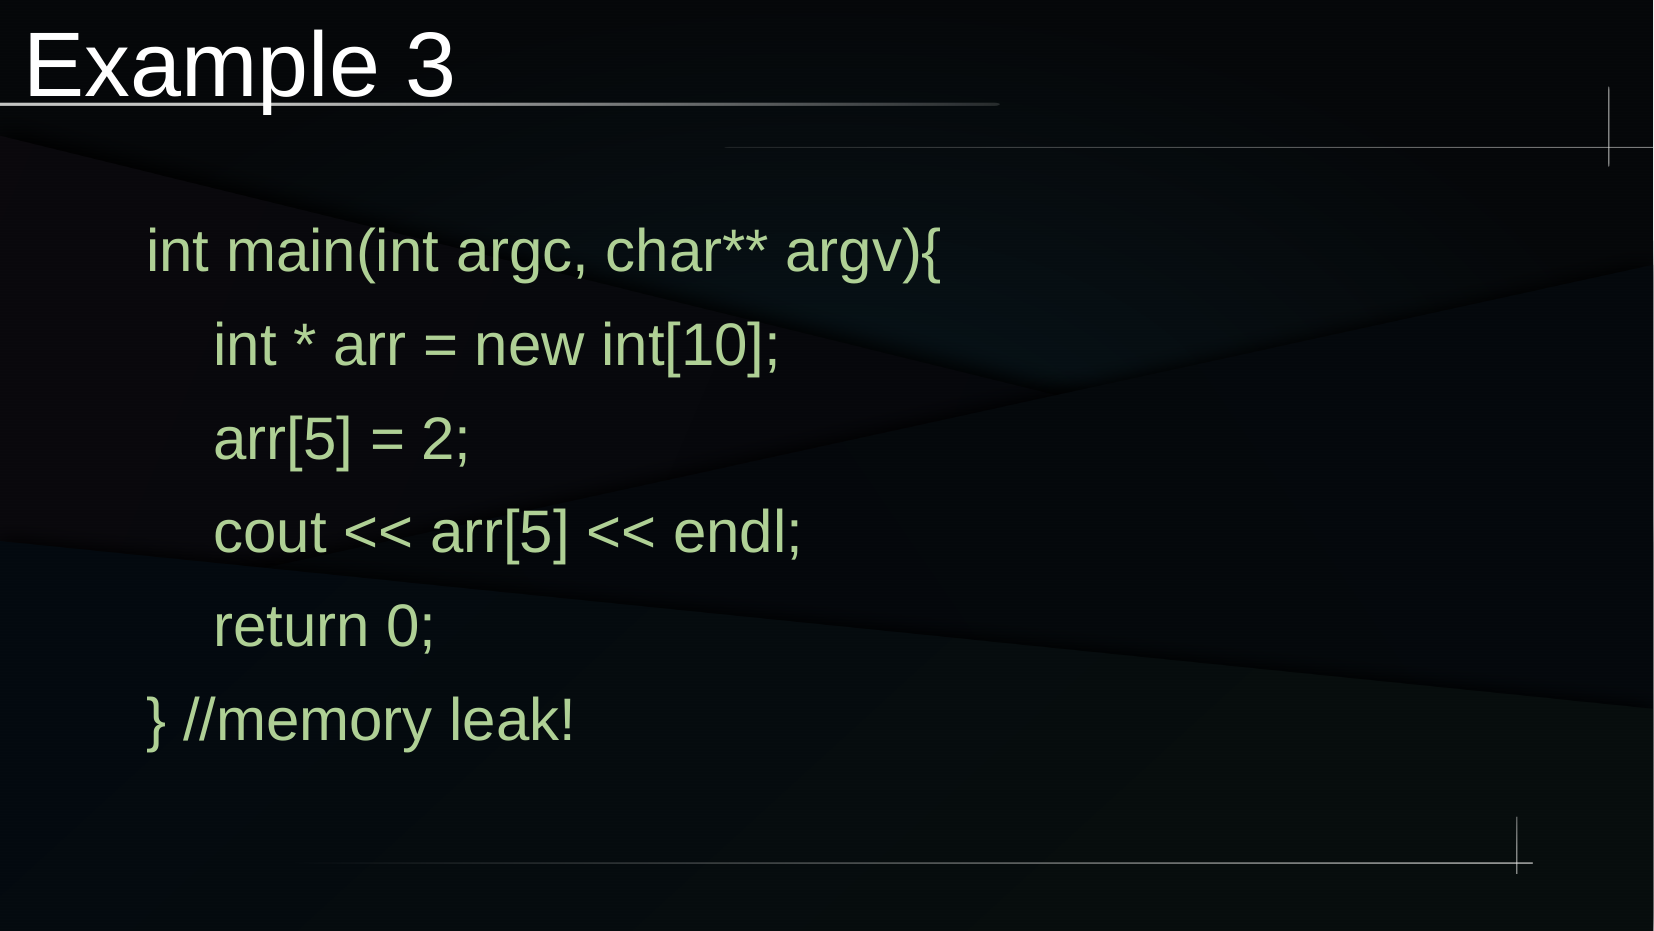

# Example 3
int main(int argc, char** argv){
 int * arr = new int[10];
 arr[5] = 2;
 cout << arr[5] << endl;
 return 0;
} //memory leak!